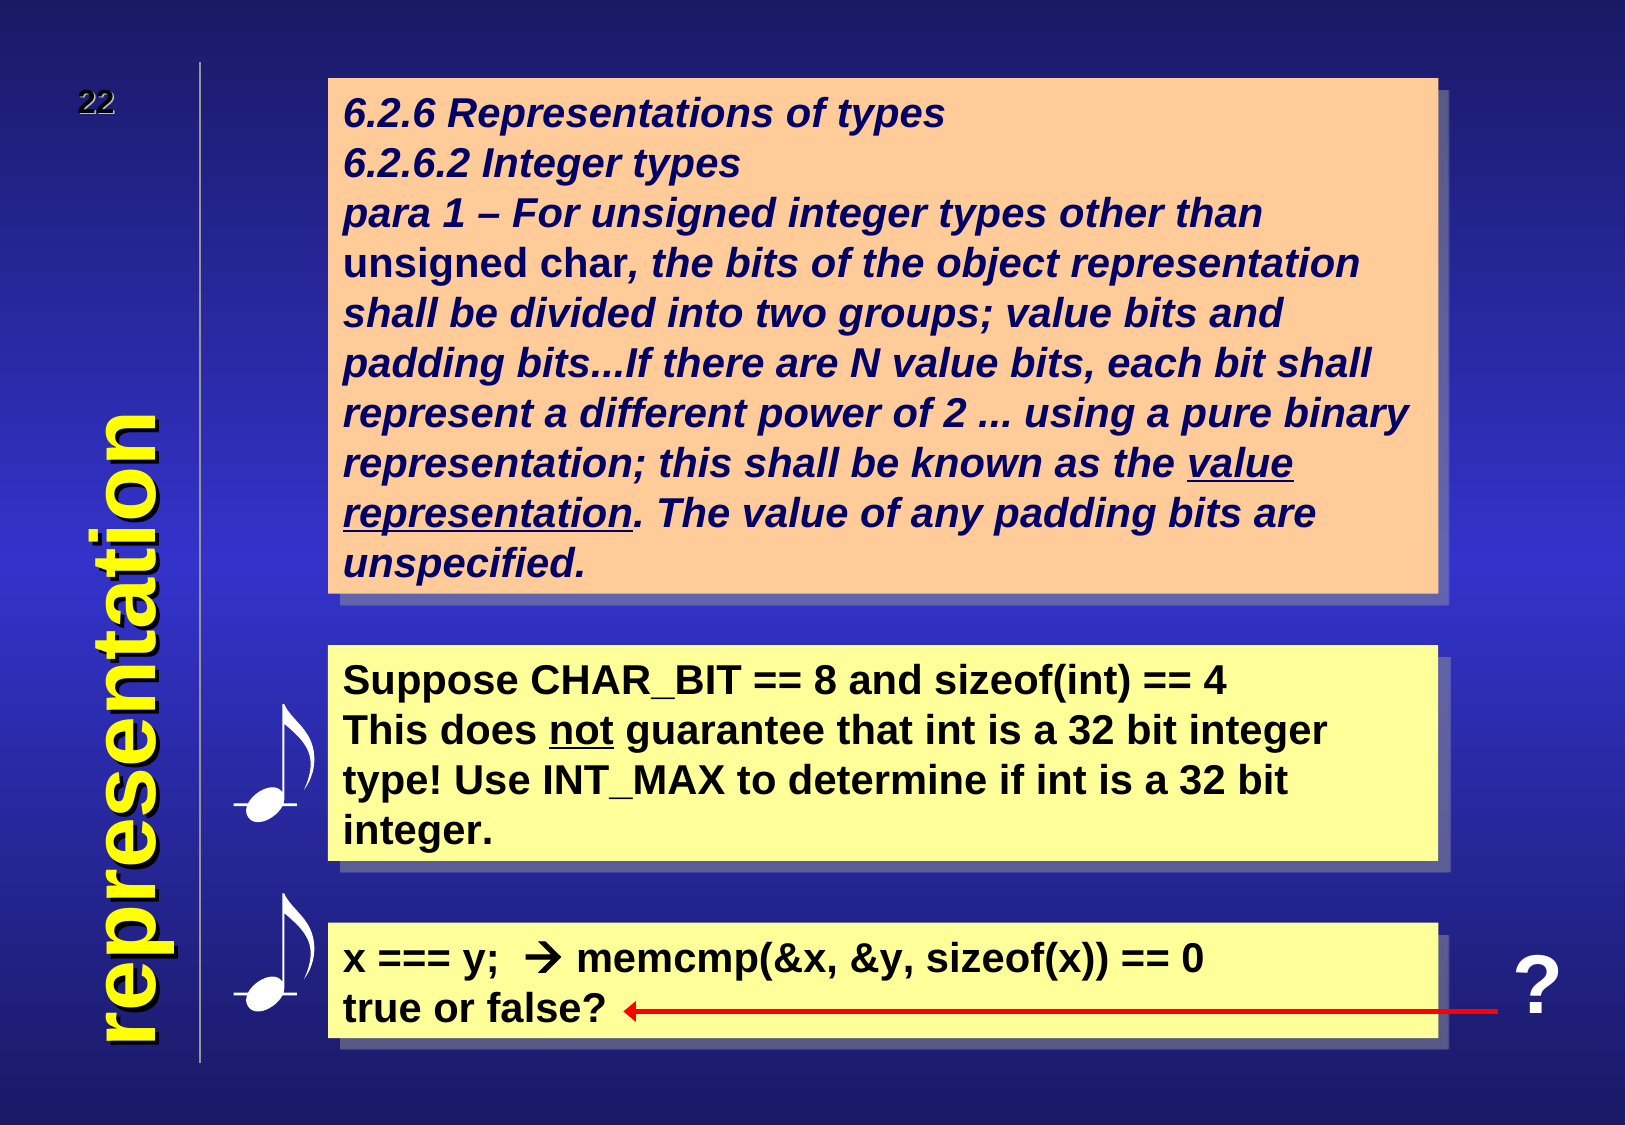

22
6.2.6 Representations of types
6.2.6.2 Integer types
para 1 – For unsigned integer types other than unsigned char, the bits of the object representation shall be divided into two groups; value bits and padding bits...If there are N value bits, each bit shall represent a different power of 2 ... using a pure binary representation; this shall be known as the value representation. The value of any padding bits are unspecified.
# representation
Suppose CHAR_BIT == 8 and sizeof(int) == 4
This does not guarantee that int is a 32 bit integer type! Use INT_MAX to determine if int is a 32 bit integer.
x === y;  memcmp(&x, &y, sizeof(x)) == 0
true or false?
?